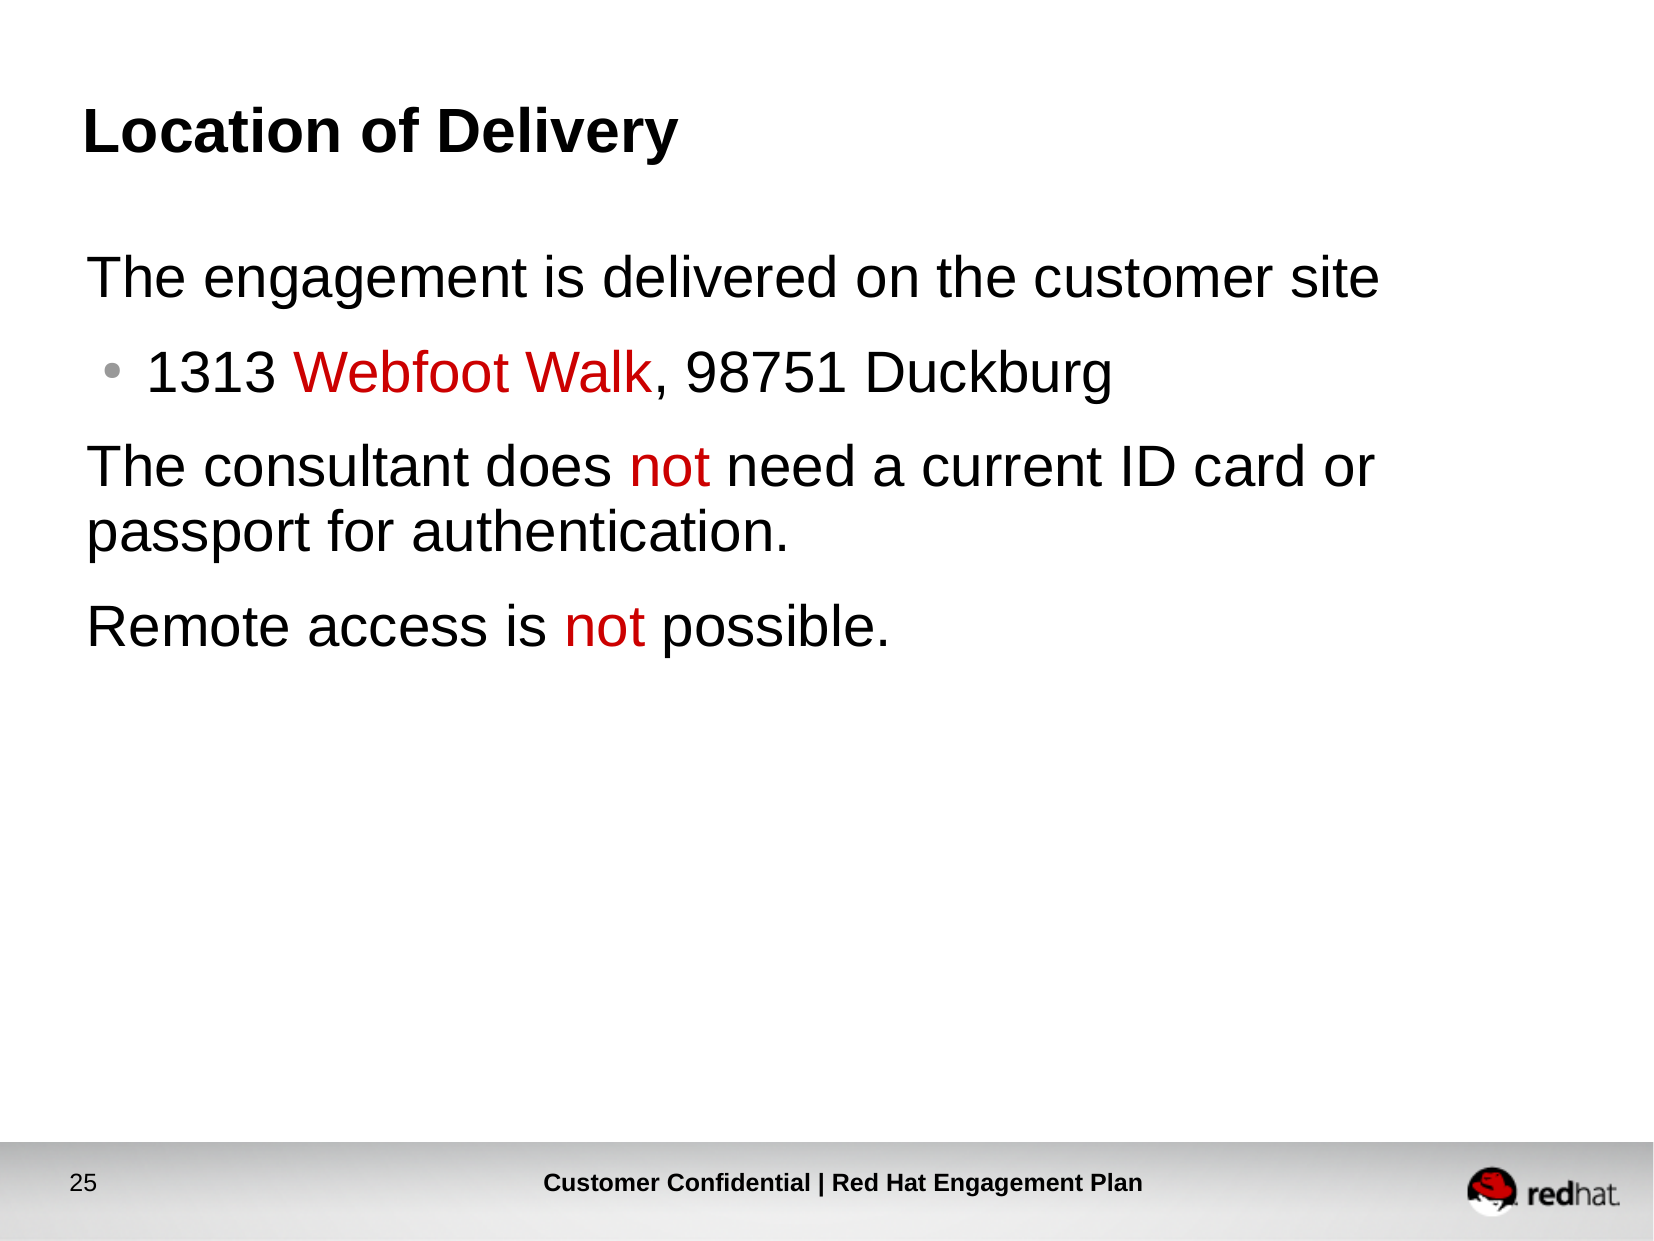

# Location of Delivery
The engagement is delivered on the customer site
1313 Webfoot Walk, 98751 Duckburg
The consultant does not need a current ID card or passport for authentication.
Remote access is not possible.